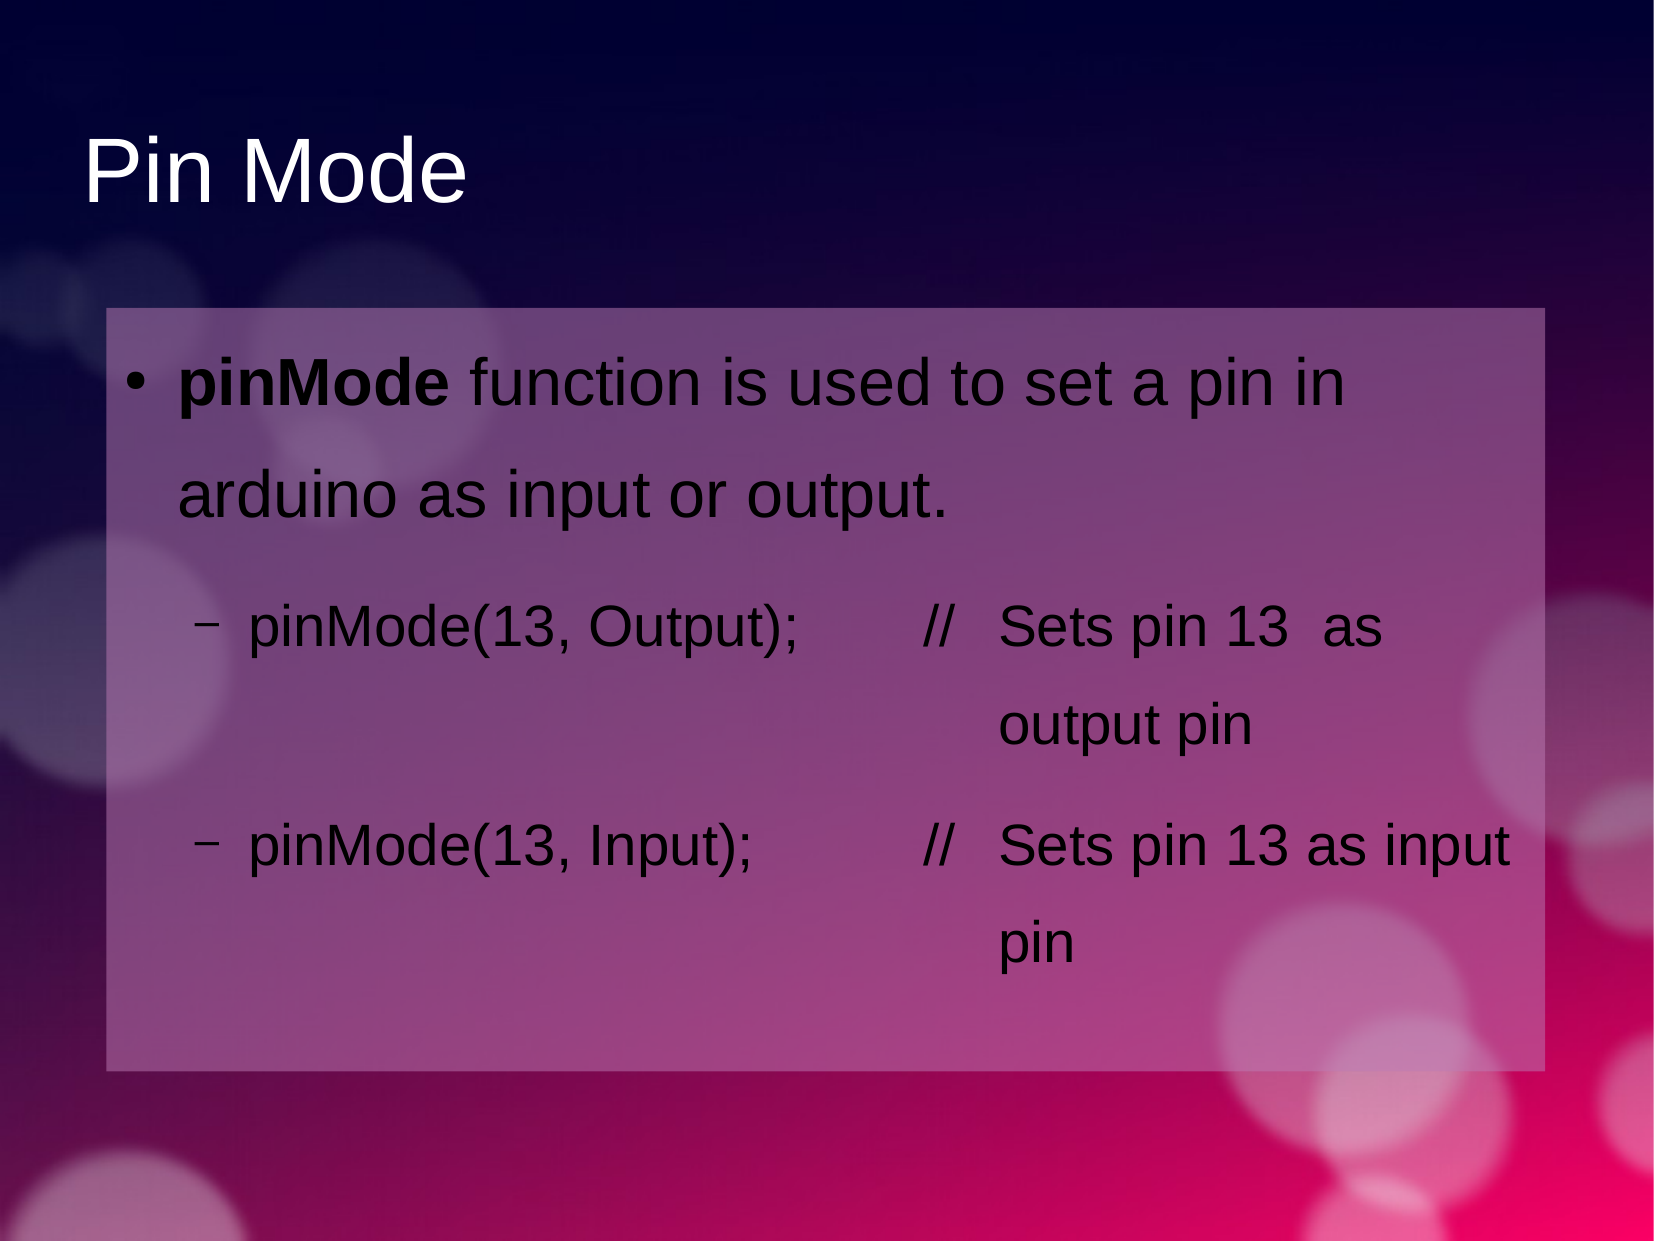

# Pin Mode
pinMode function is used to set a pin in arduino as input or output.
pinMode(13, Output); 		//	Sets pin 13 as 												output pin
pinMode(13, Input);			//	Sets pin 13 as input 										pin